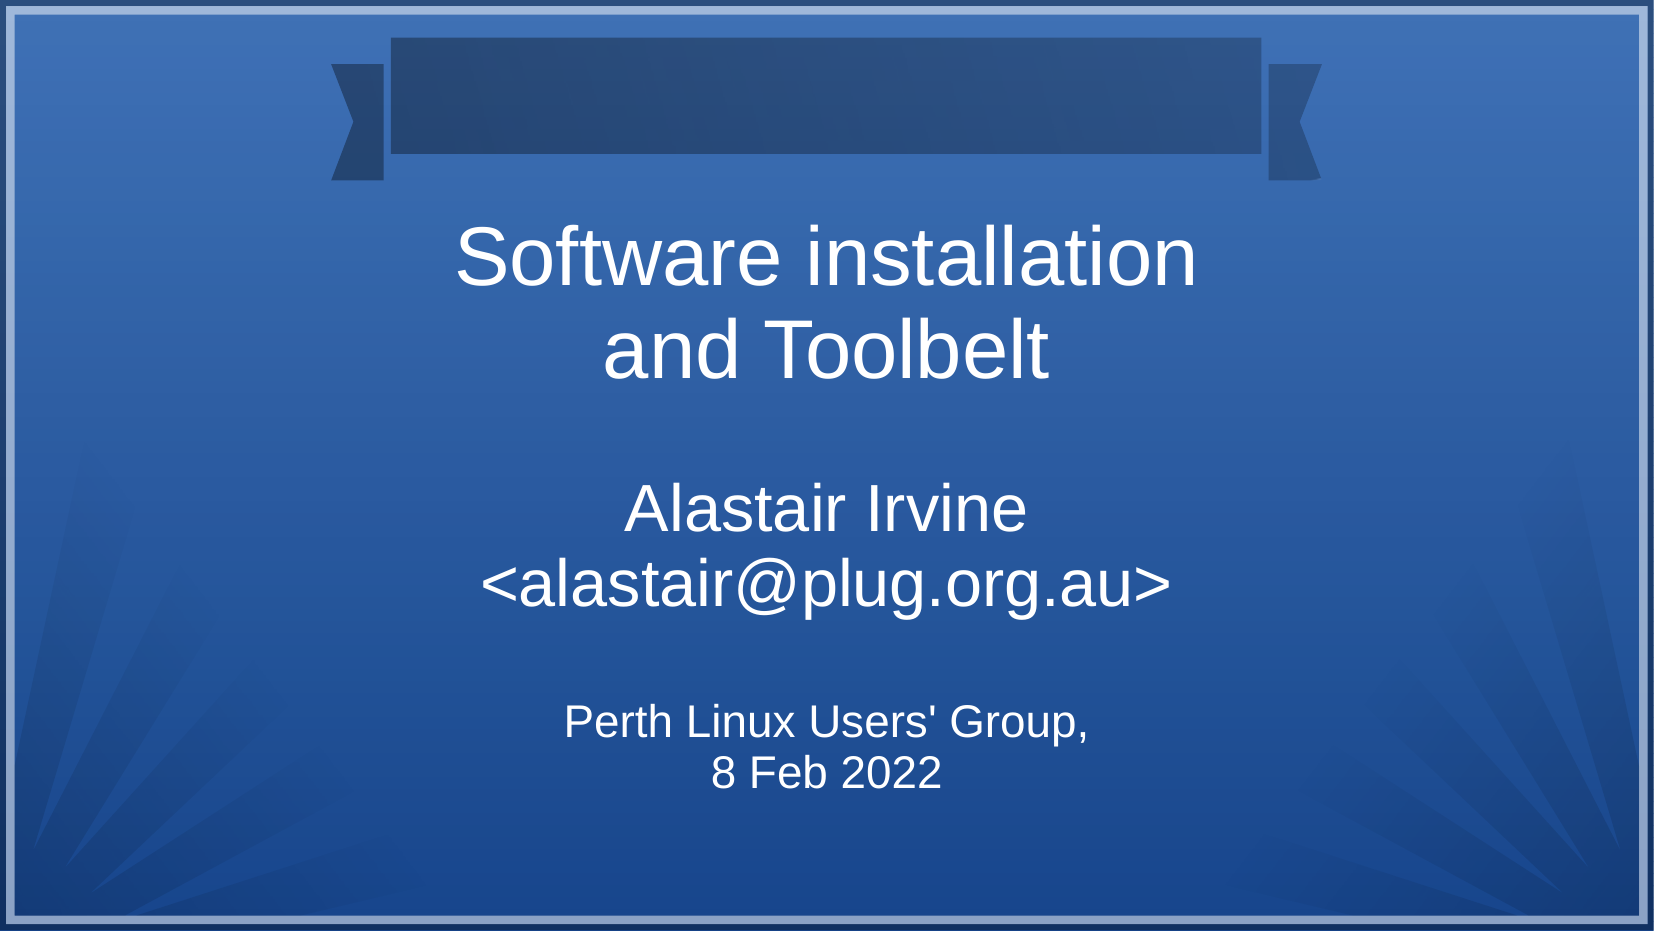

# Software installation and Toolbelt
Alastair Irvine <alastair@plug.org.au>
Perth Linux Users' Group,
8 Feb 2022